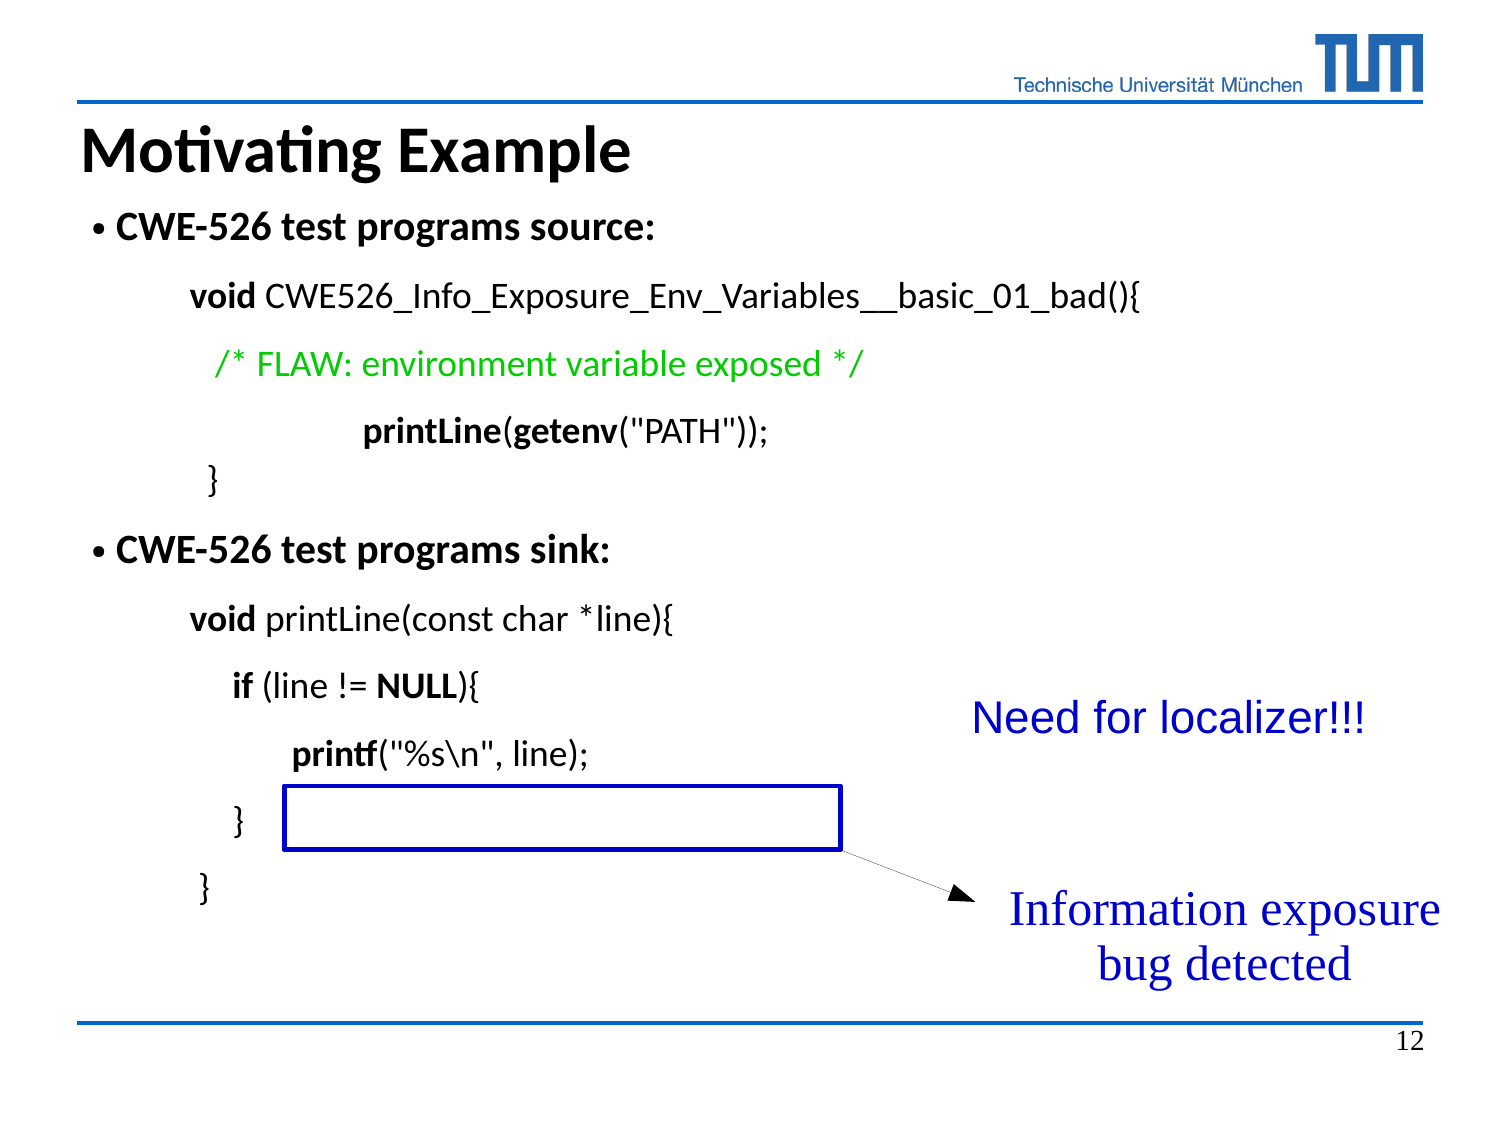

# Motivating Example
 CWE-526 test programs source:
 void CWE526_Info_Exposure_Env_Variables__basic_01_bad(){
 /* FLAW: environment variable exposed */
 printLine(getenv("PATH"));
 }
 CWE-526 test programs sink:
 void printLine(const char *line){
 if (line != NULL){
 printf("%s\n", line);
 }
 }
Need for localizer!!!
Information exposure bug detected
12